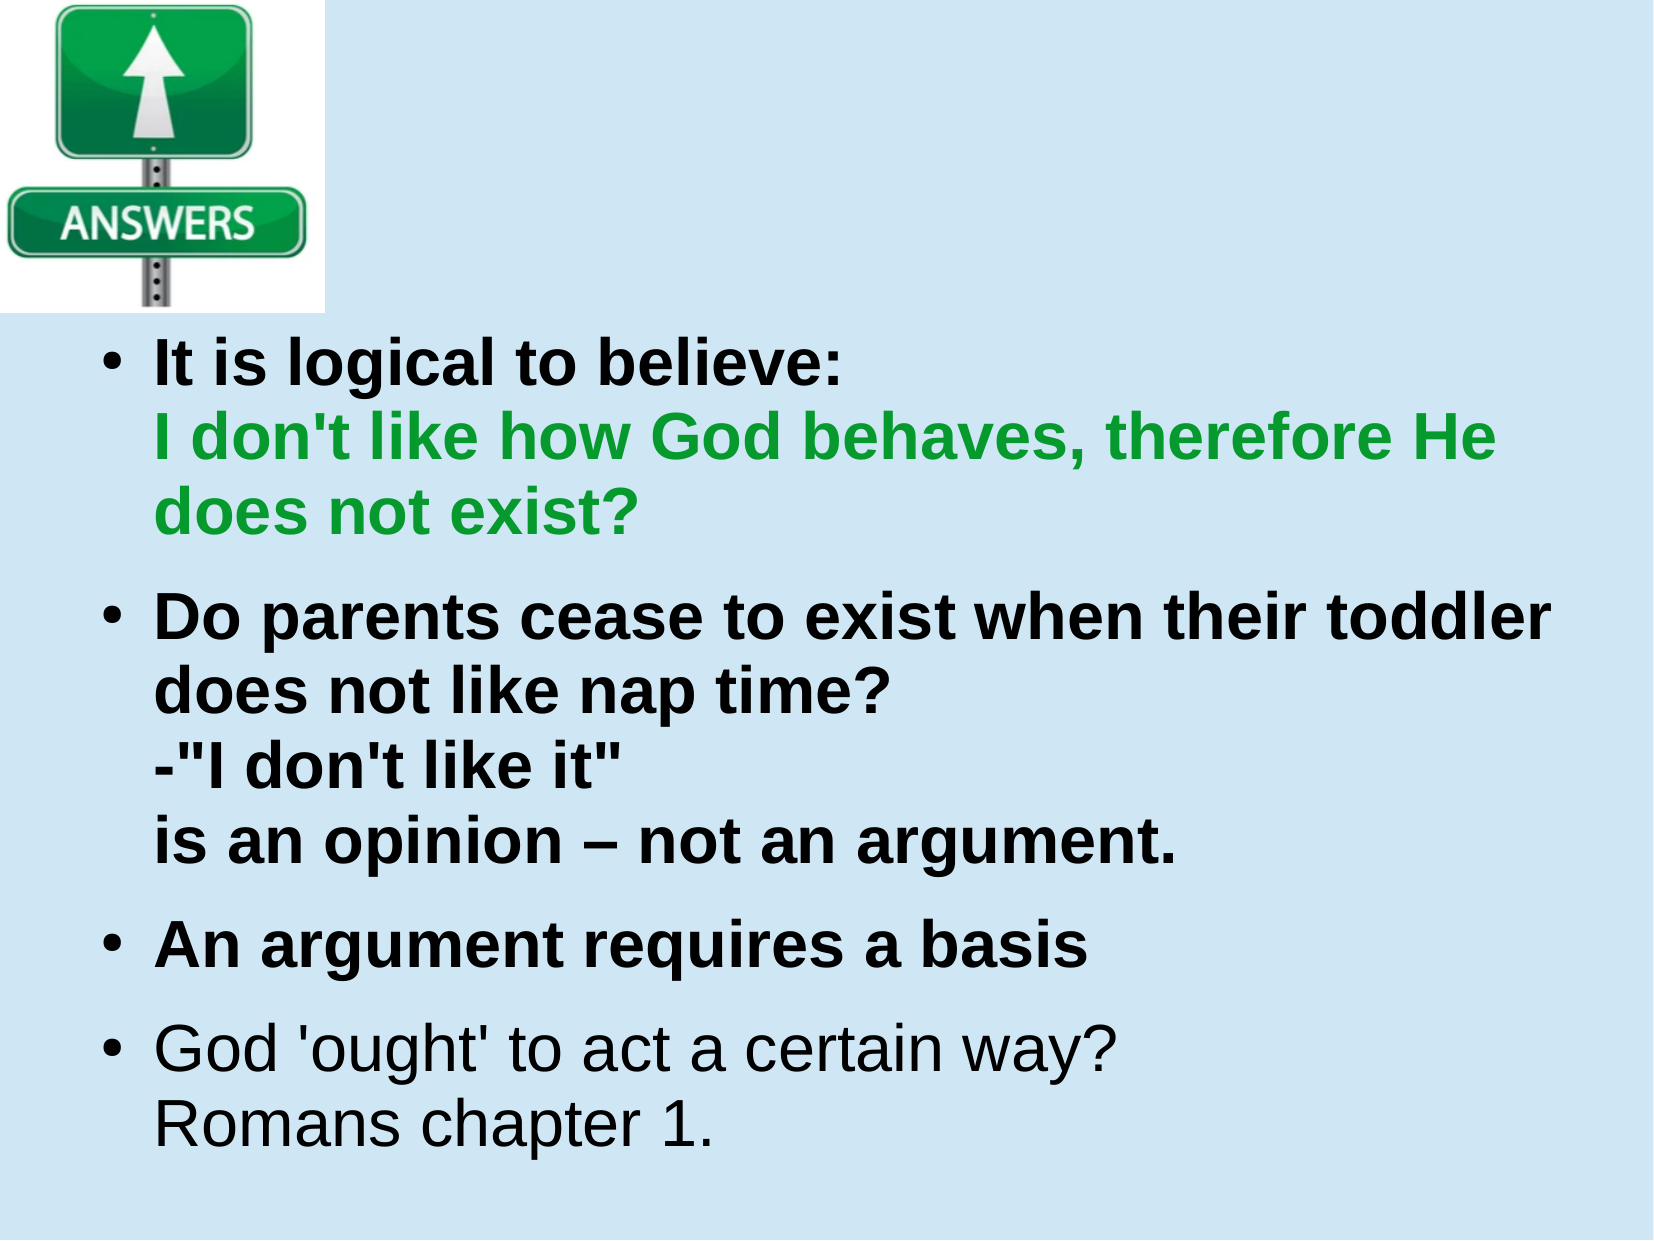

#
It is logical to believe:
I don't like how God behaves, therefore He does not exist?
Do parents cease to exist when their toddler does not like nap time?
-"I don't like it"
is an opinion – not an argument.
An argument requires a basis
God 'ought' to act a certain way?
Romans chapter 1.